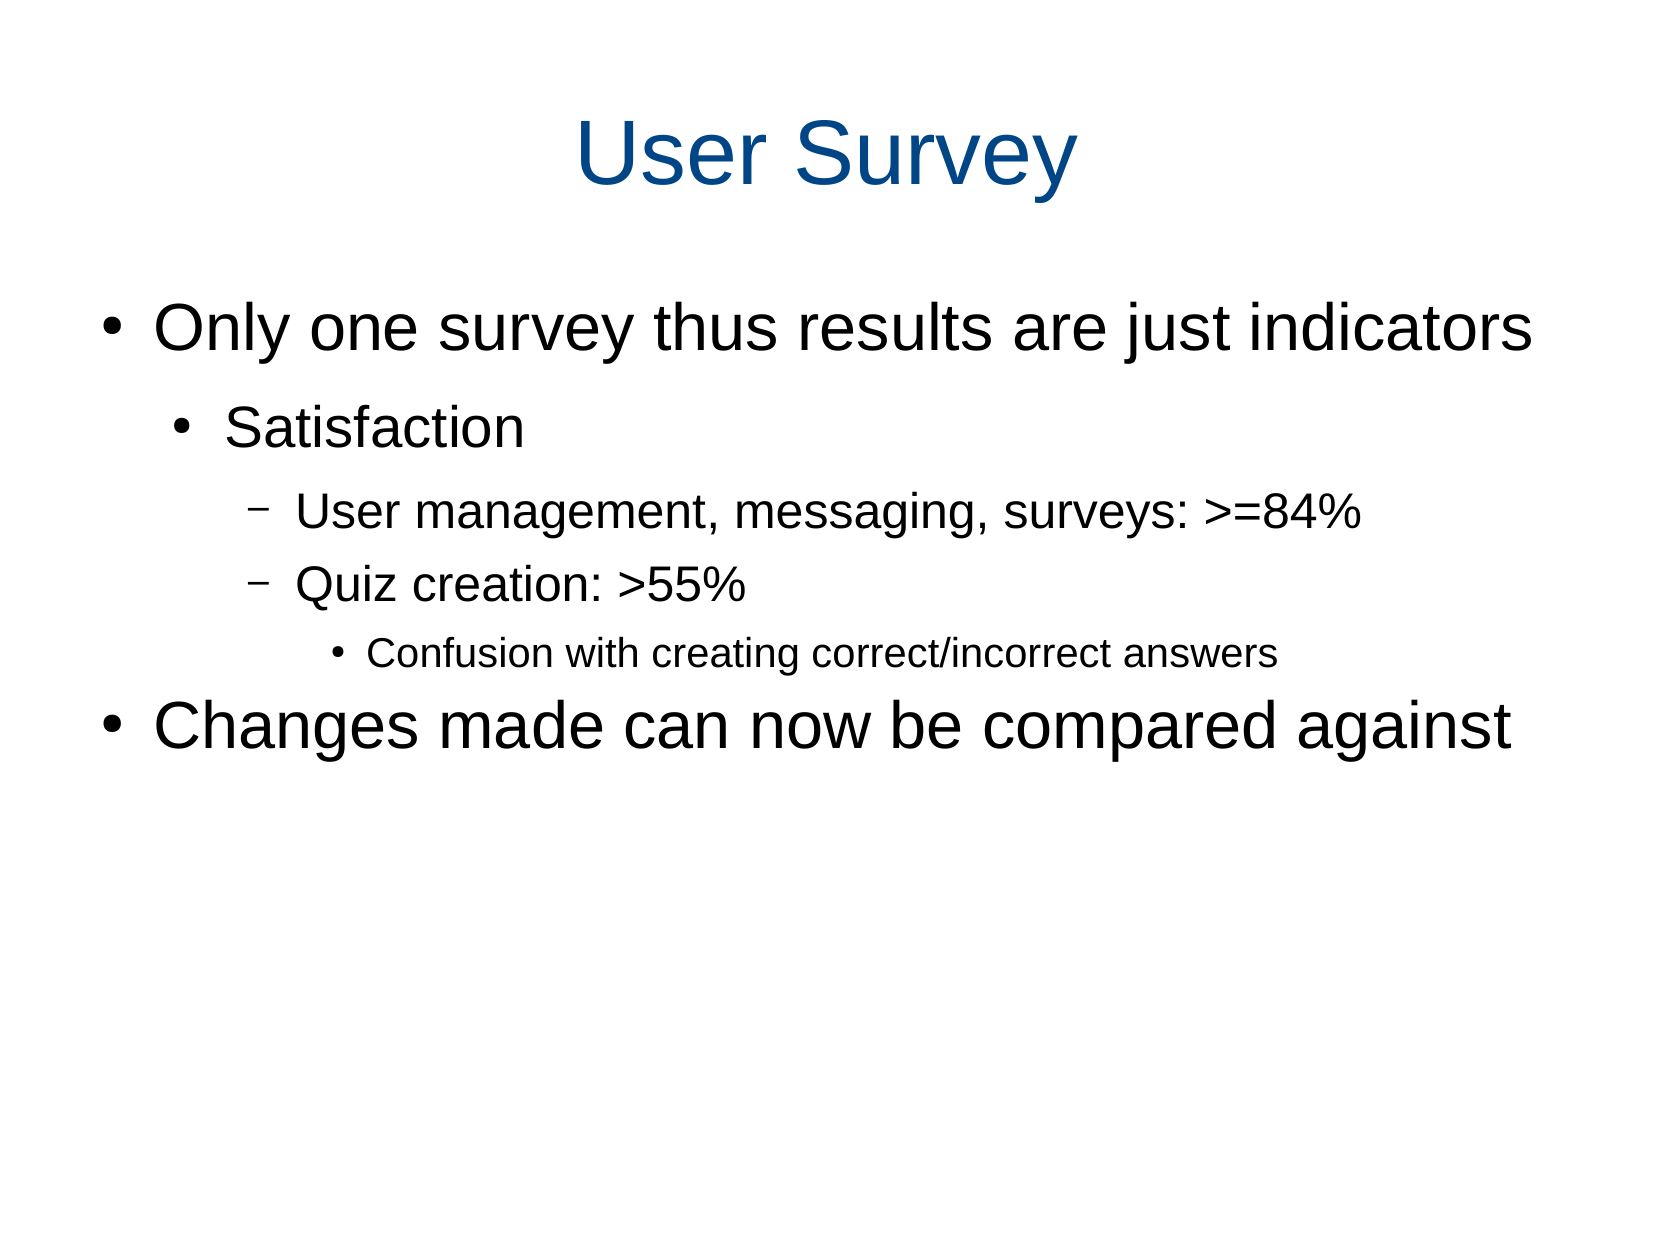

# User Survey
Only one survey thus results are just indicators
Satisfaction
User management, messaging, surveys: >=84%
Quiz creation: >55%
Confusion with creating correct/incorrect answers
Changes made can now be compared against